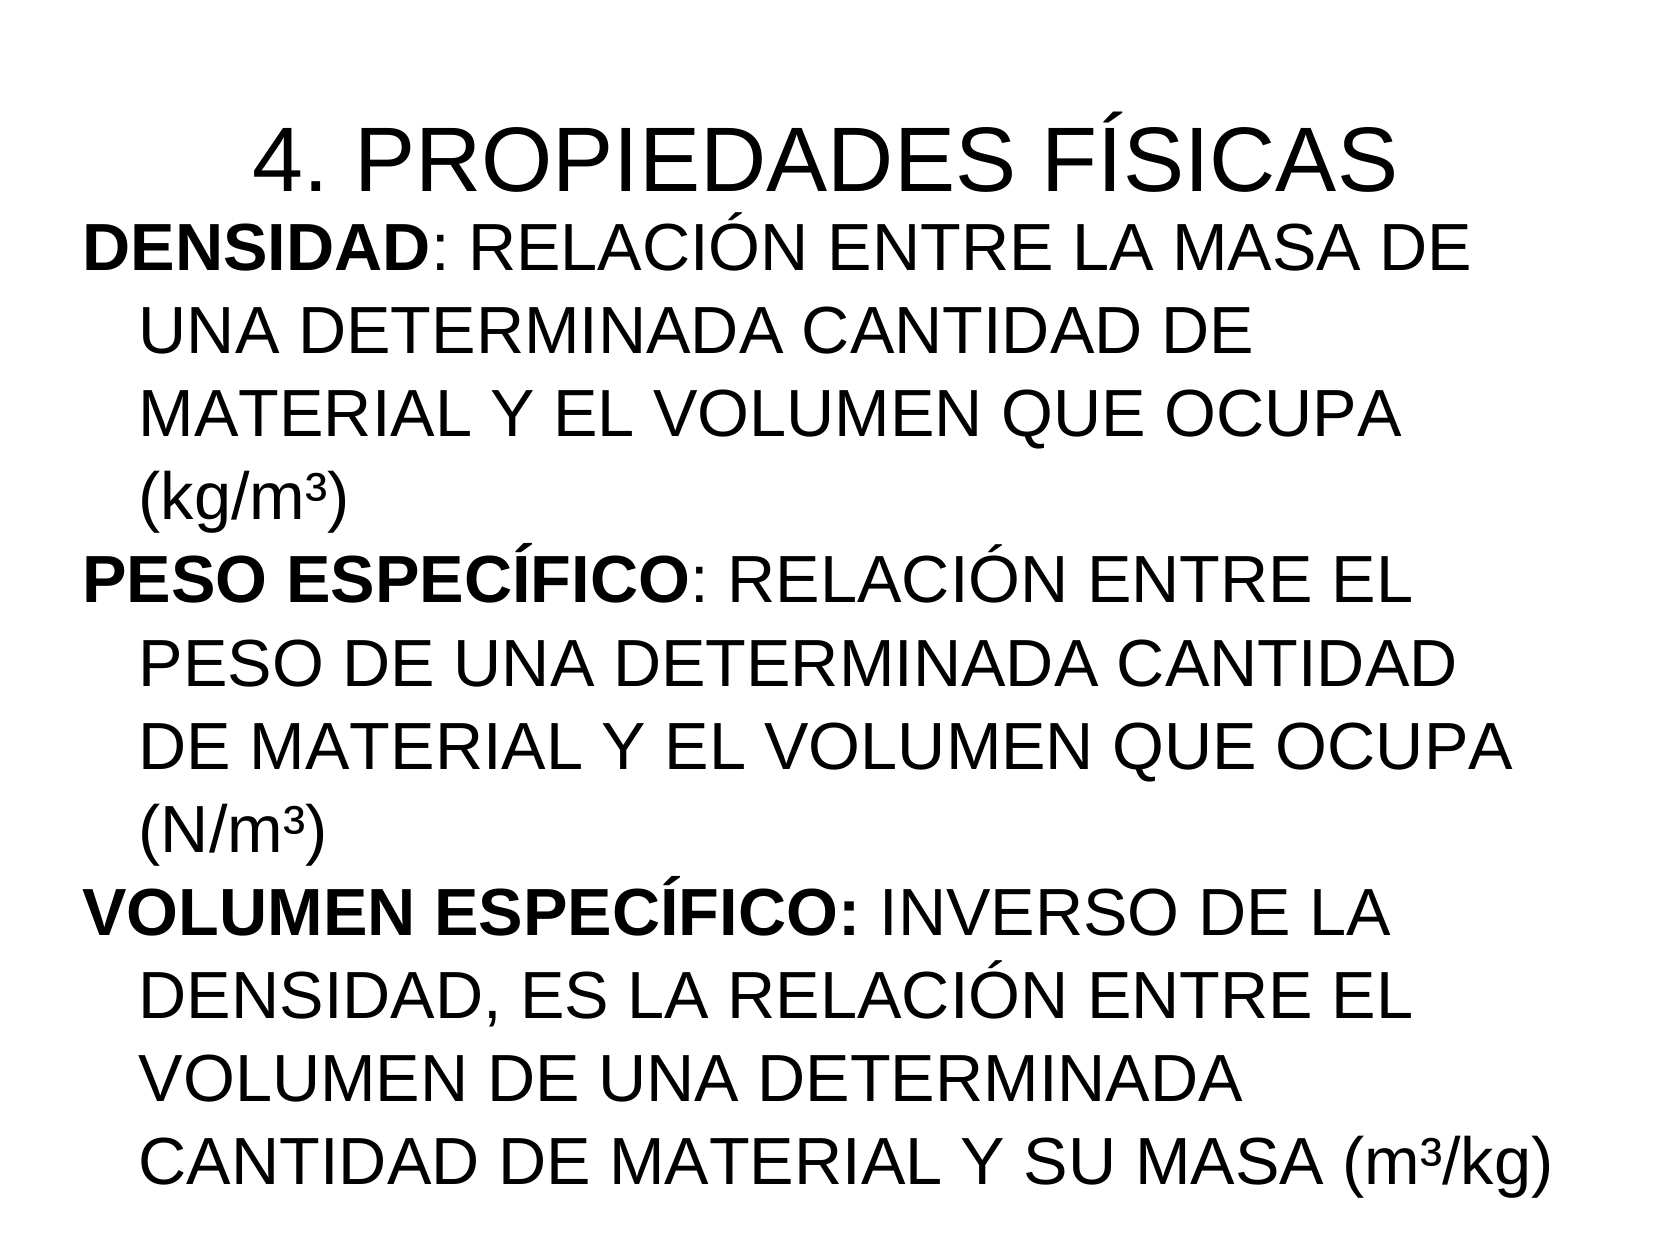

4. PROPIEDADES FÍSICAS
# DENSIDAD: RELACIÓN ENTRE LA MASA DE UNA DETERMINADA CANTIDAD DE MATERIAL Y EL VOLUMEN QUE OCUPA (kg/m³)
PESO ESPECÍFICO: RELACIÓN ENTRE EL PESO DE UNA DETERMINADA CANTIDAD DE MATERIAL Y EL VOLUMEN QUE OCUPA (N/m³)
VOLUMEN ESPECÍFICO: INVERSO DE LA DENSIDAD, ES LA RELACIÓN ENTRE EL VOLUMEN DE UNA DETERMINADA CANTIDAD DE MATERIAL Y SU MASA (m³/kg)